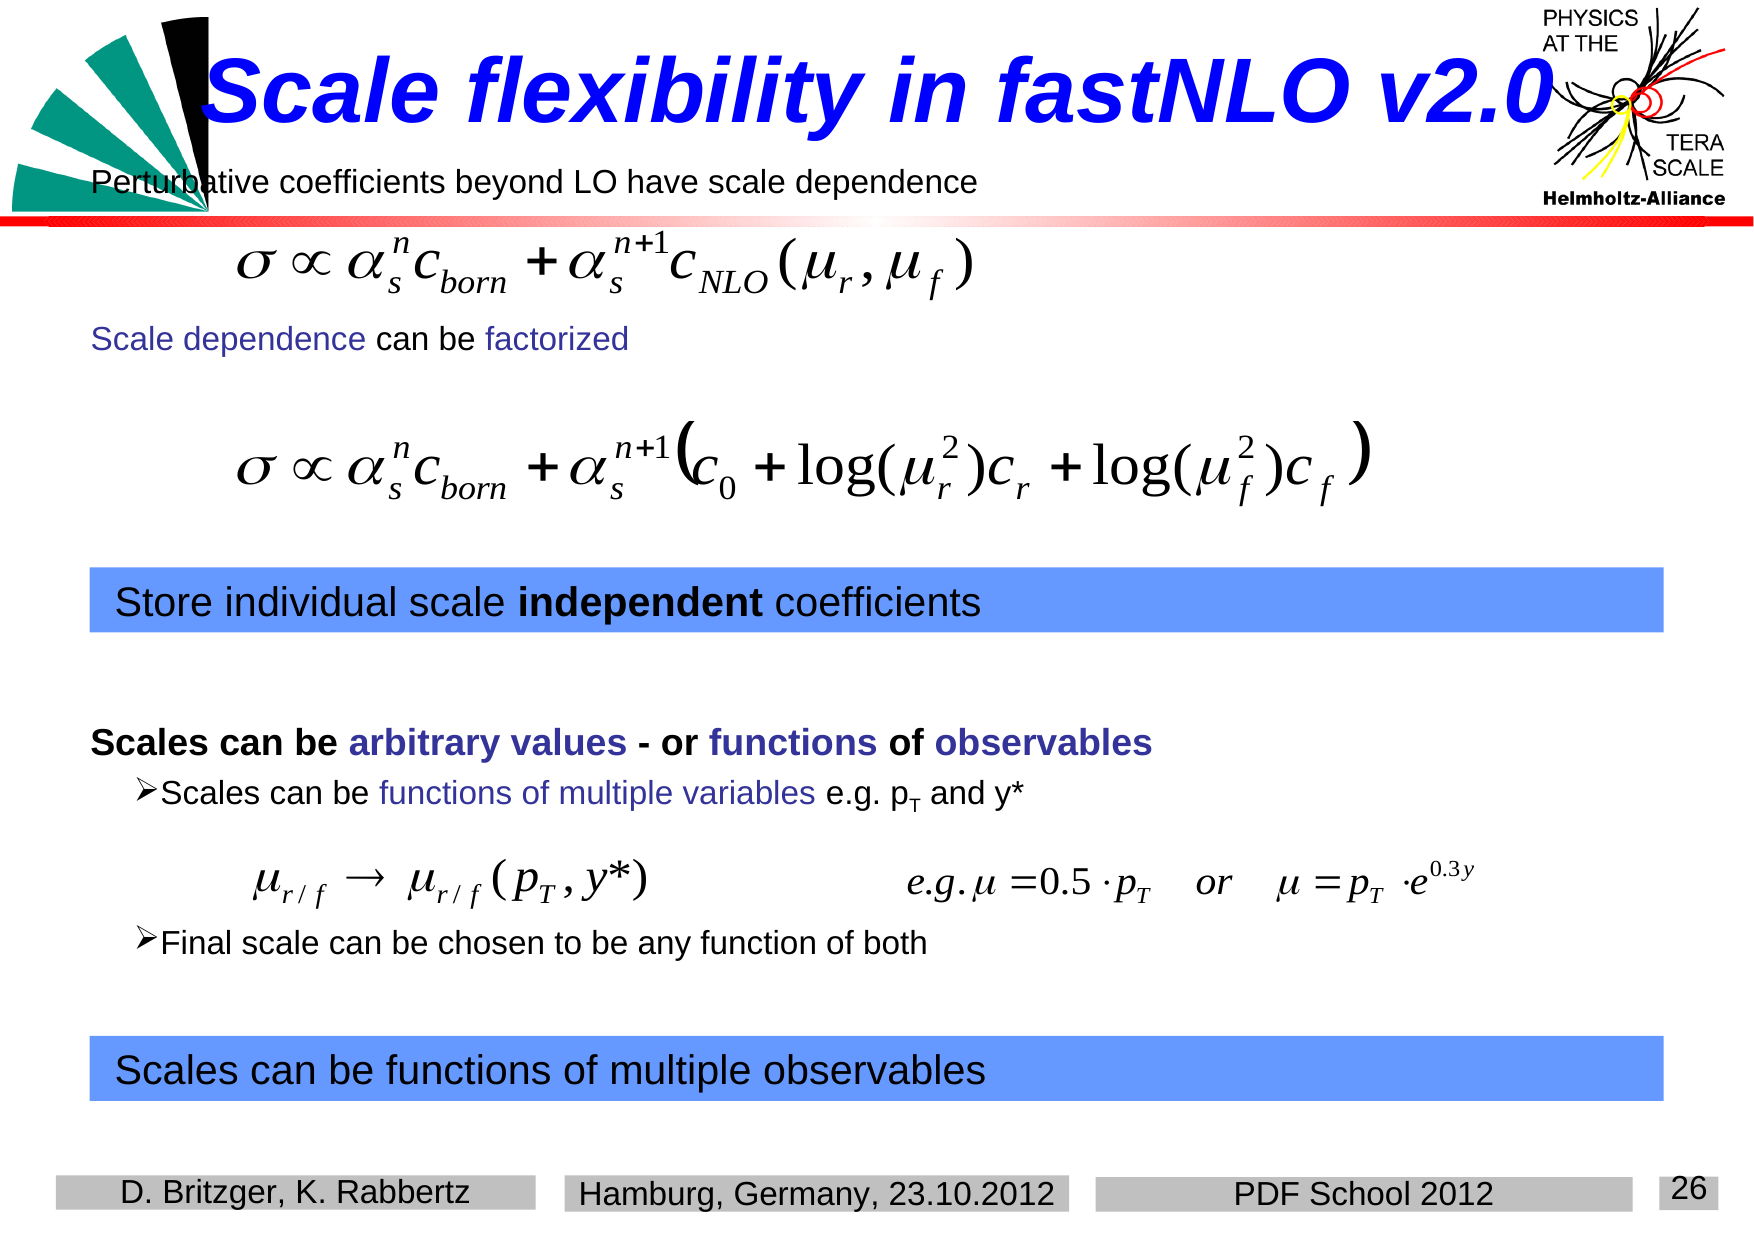

# Scale flexibility in fastNLO v2.0
Perturbative coefficients beyond LO have scale dependence
Scale dependence can be factorized
Store individual scale independent coefficients
Scales can be arbitrary values - or functions of observables
Scales can be functions of multiple variables e.g. pT and y*
Final scale can be chosen to be any function of both
Scales can be functions of multiple observables